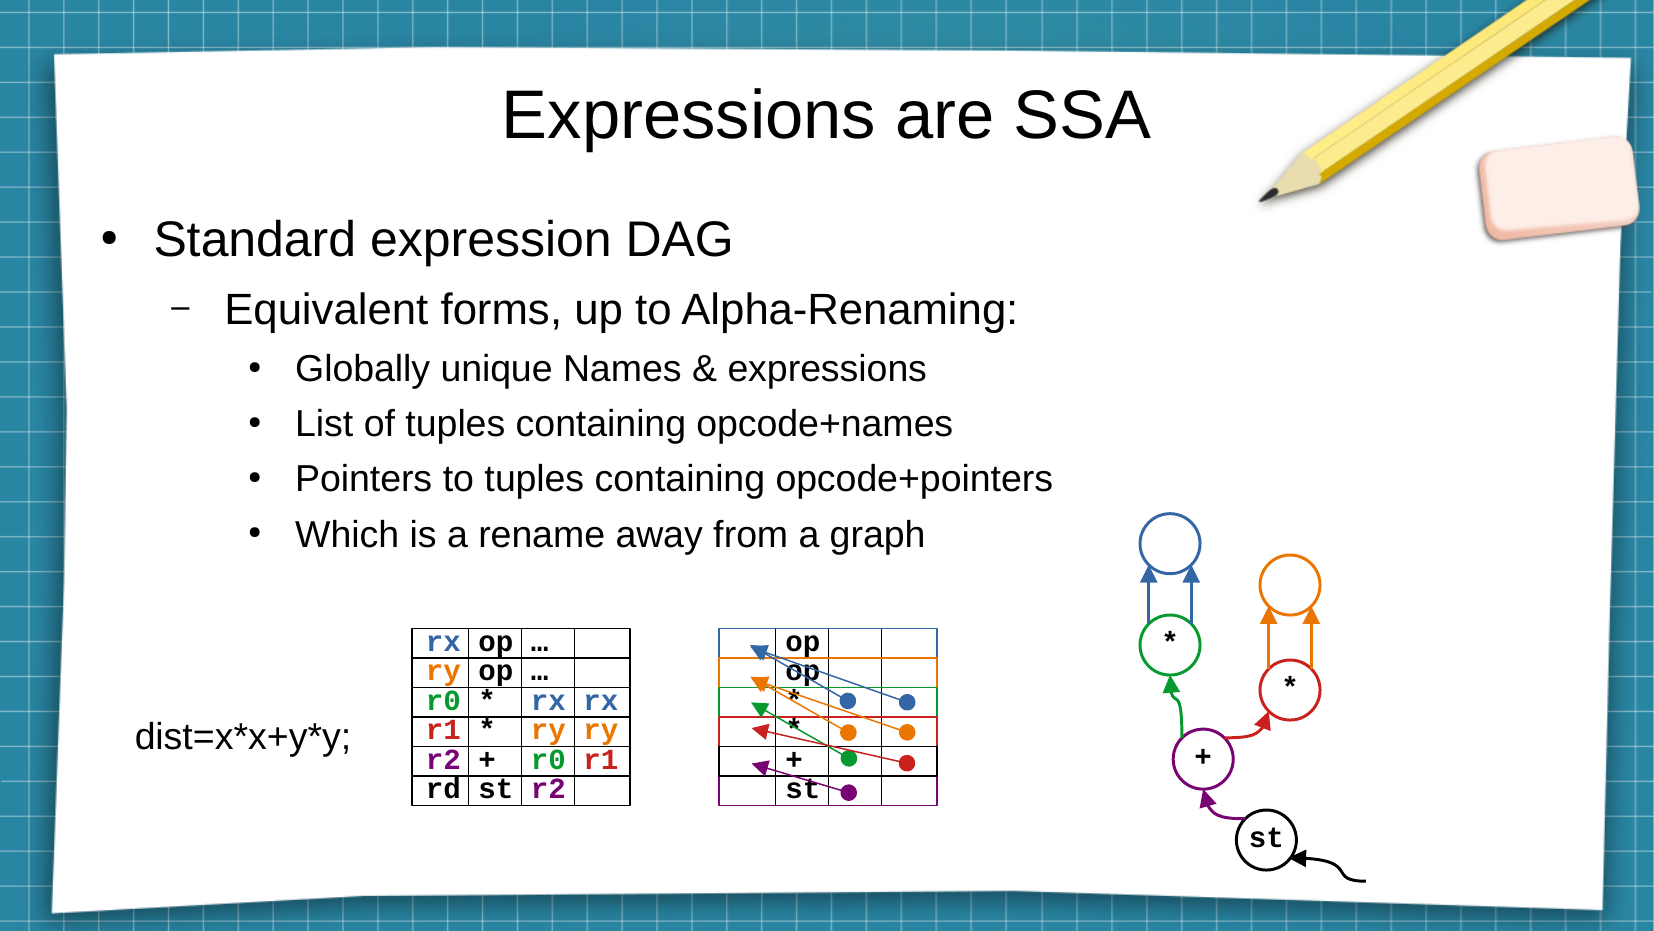

# Expressions are SSA
Standard expression DAG
Equivalent forms, up to Alpha-Renaming:
Globally unique Names & expressions
List of tuples containing opcode+names
Pointers to tuples containing opcode+pointers
Which is a rename away from a graph
*
rx op …
ry op …
r0 * rx rx
r1 * ry ry
r2 + r0 r1
rd st r2
 op
 op
*
 *
dist=x*x+y*y;
 *
+
 +
 st
st